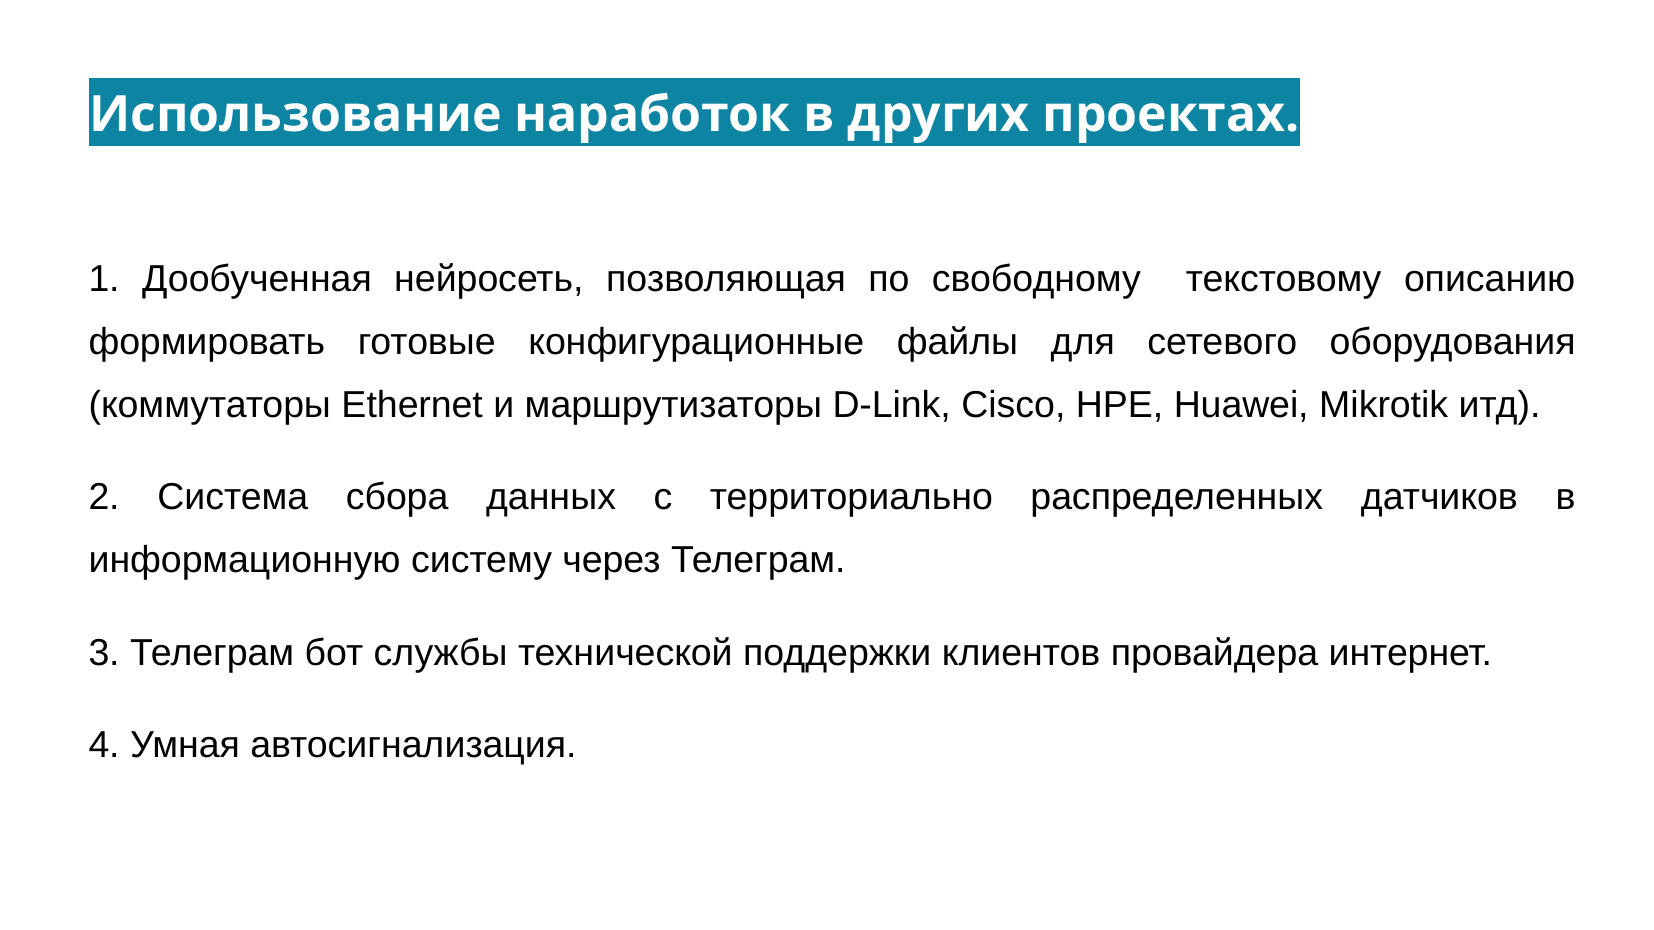

# Использование наработок в других проектах.
1. Дообученная нейросеть, позволяющая по свободному текстовому описанию формировать готовые конфигурационные файлы для сетевого оборудования (коммутаторы Ethernet и маршрутизаторы D-Link, Cisco, HPE, Huawei, Mikrotik итд).
2. Система сбора данных с территориально распределенных датчиков в информационную систему через Телеграм.
3. Телеграм бот службы технической поддержки клиентов провайдера интернет.
4. Умная автосигнализация.